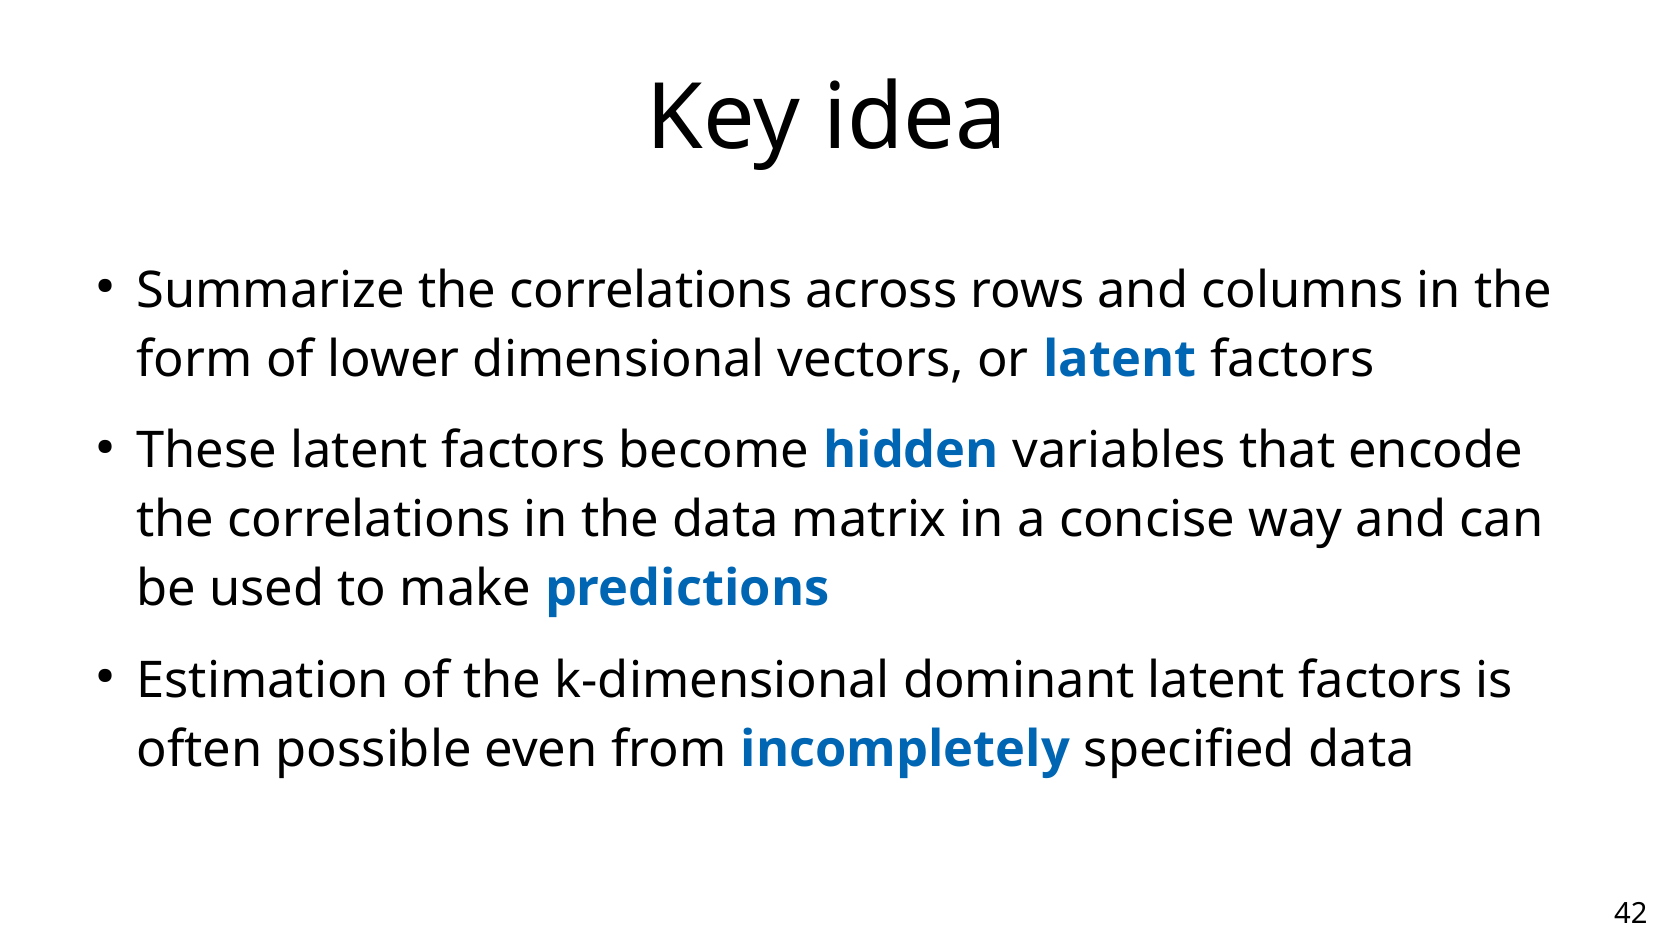

# Key idea
Summarize the correlations across rows and columns in the form of lower dimensional vectors, or latent factors
These latent factors become hidden variables that encode the correlations in the data matrix in a concise way and can be used to make predictions
Estimation of the k-dimensional dominant latent factors is often possible even from incompletely specified data
42